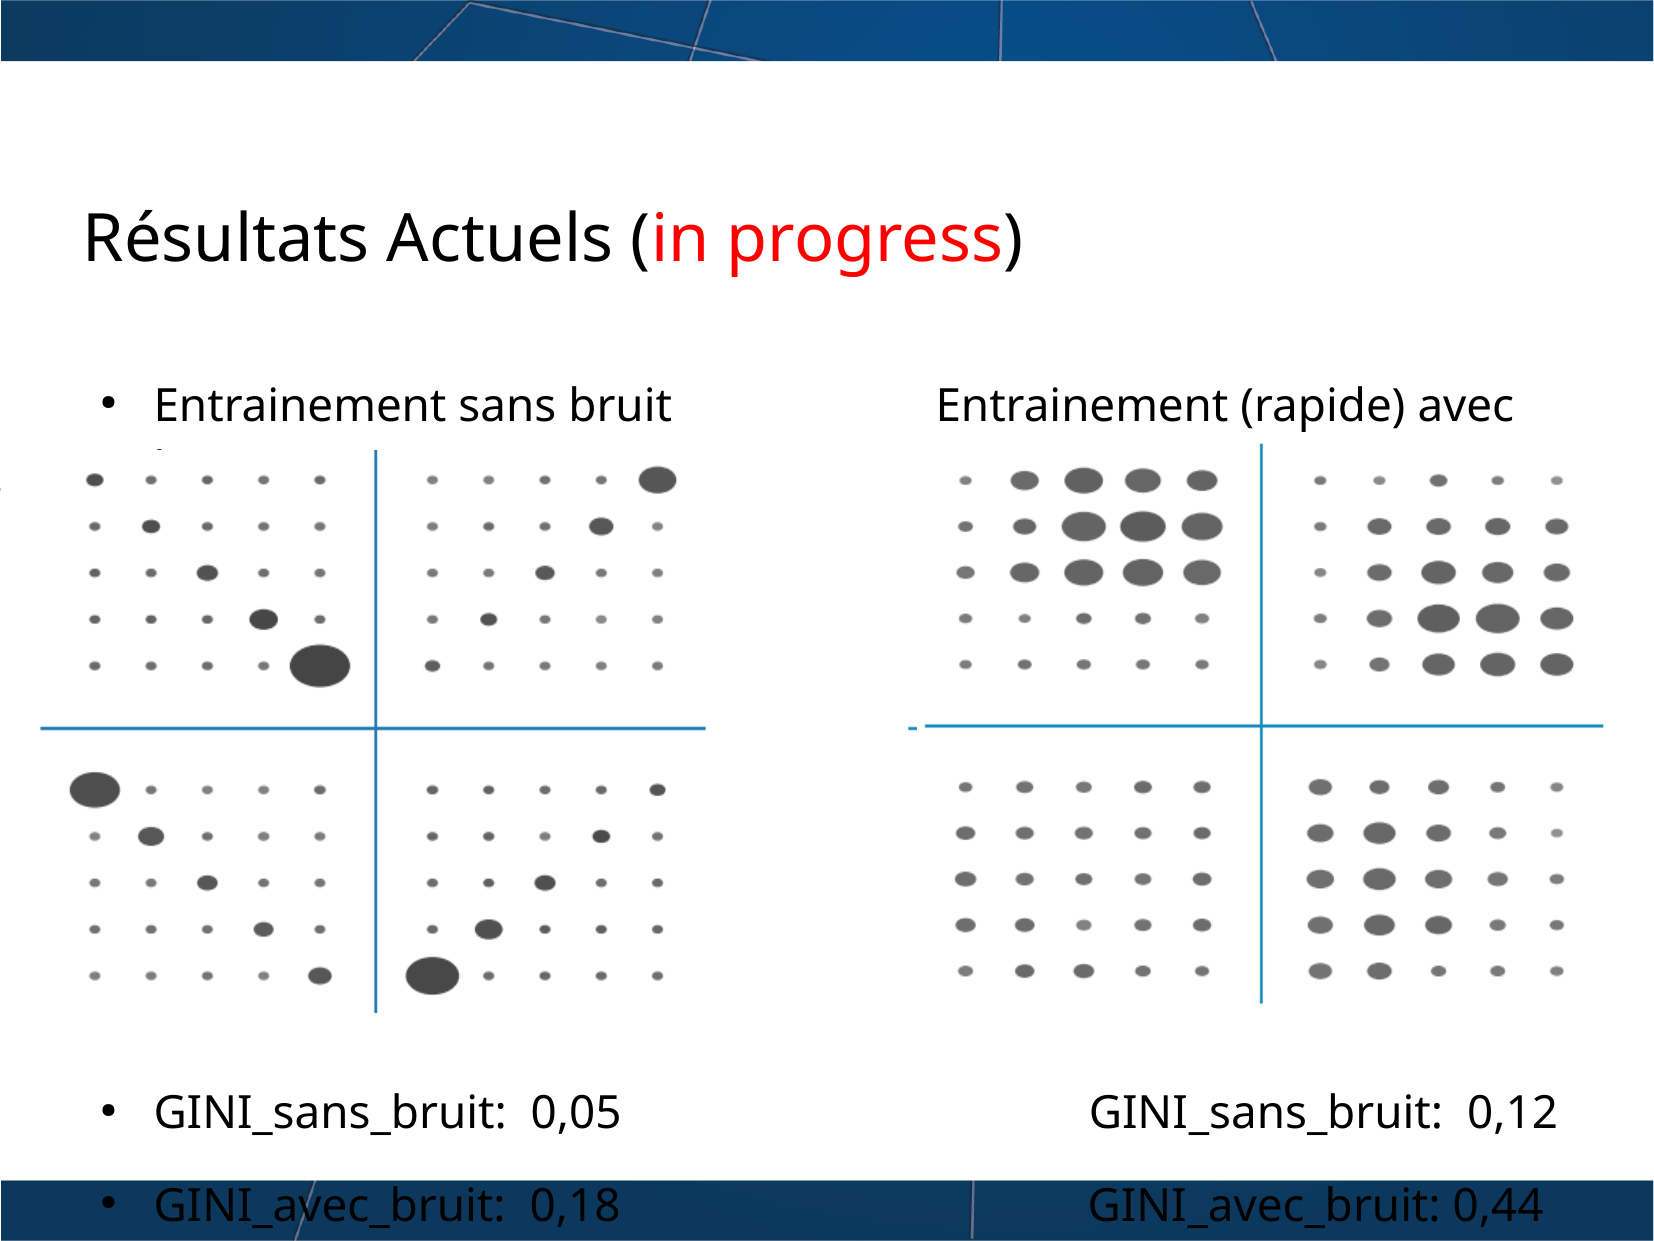

# Résultats Actuels (in progress)
Entrainement sans bruit Entrainement (rapide) avec bruit
GINI_sans_bruit: 0,05 GINI_sans_bruit: 0,12
GINI_avec_bruit: 0,18 GINI_avec_bruit: 0,44